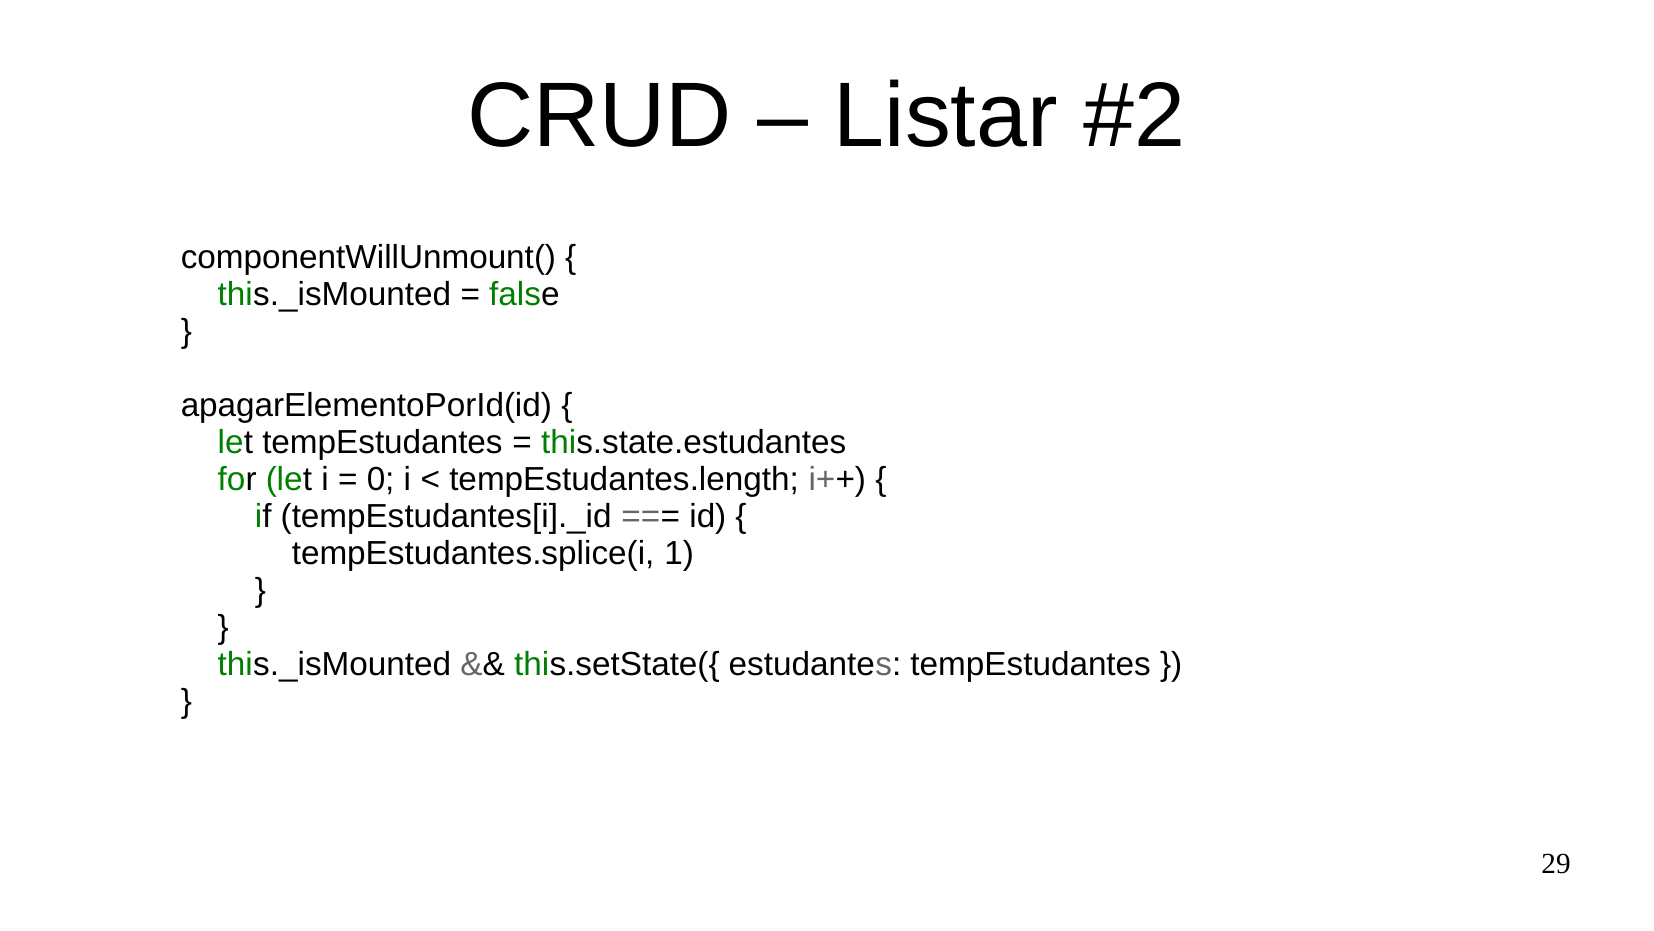

# CRUD – Listar #2
 componentWillUnmount() {
 this._isMounted = false
 }
 apagarElementoPorId(id) {
 let tempEstudantes = this.state.estudantes
 for (let i = 0; i < tempEstudantes.length; i++) {
 if (tempEstudantes[i]._id === id) {
 tempEstudantes.splice(i, 1)
 }
 }
 this._isMounted && this.setState({ estudantes: tempEstudantes })
 }
29